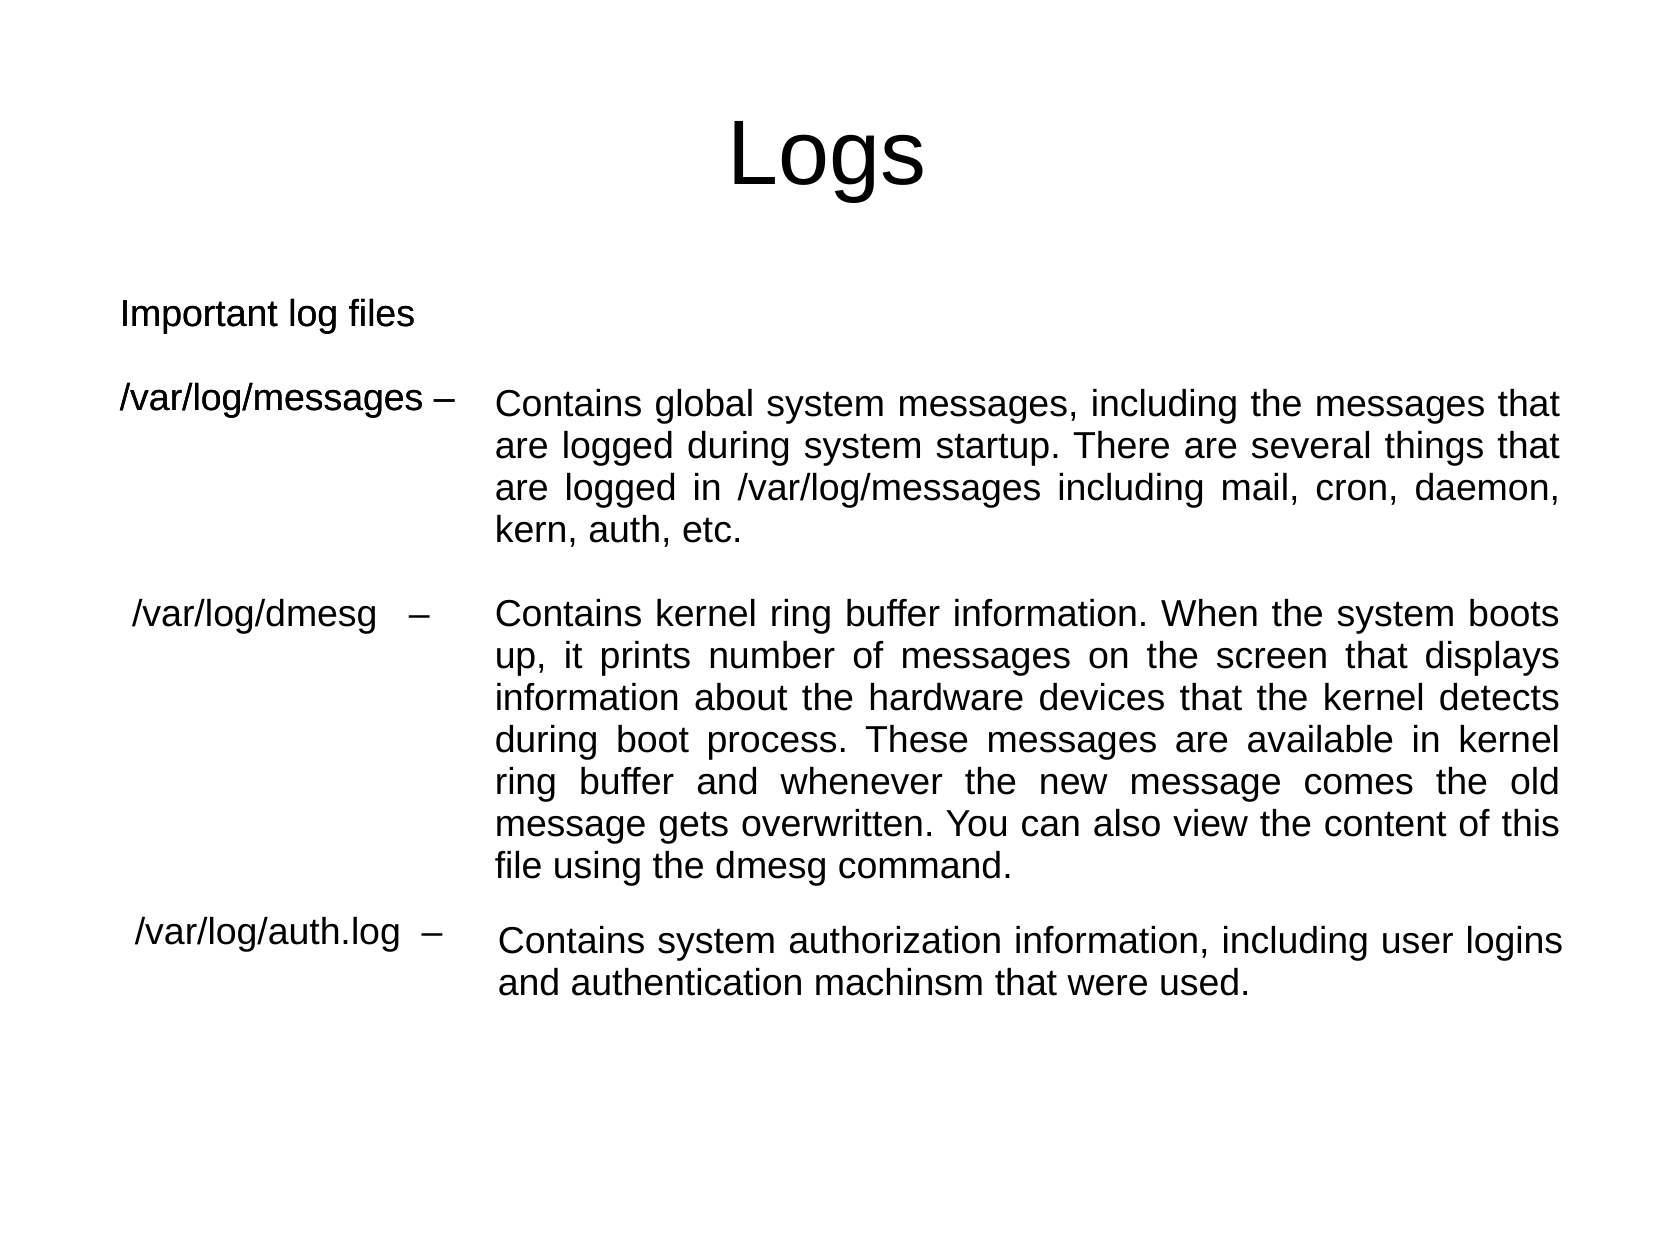

# Logs
Important log files
/var/log/messages –
Important log files
/var/log/messages –
Contains global system messages, including the messages that are logged during system startup. There are several things that are logged in /var/log/messages including mail, cron, daemon, kern, auth, etc.
/var/log/dmesg –
Contains kernel ring buffer information. When the system boots up, it prints number of messages on the screen that displays information about the hardware devices that the kernel detects during boot process. These messages are available in kernel ring buffer and whenever the new message comes the old message gets overwritten. You can also view the content of this file using the dmesg command.
/var/log/auth.log –
Contains system authorization information, including user logins and authentication machinsm that were used.